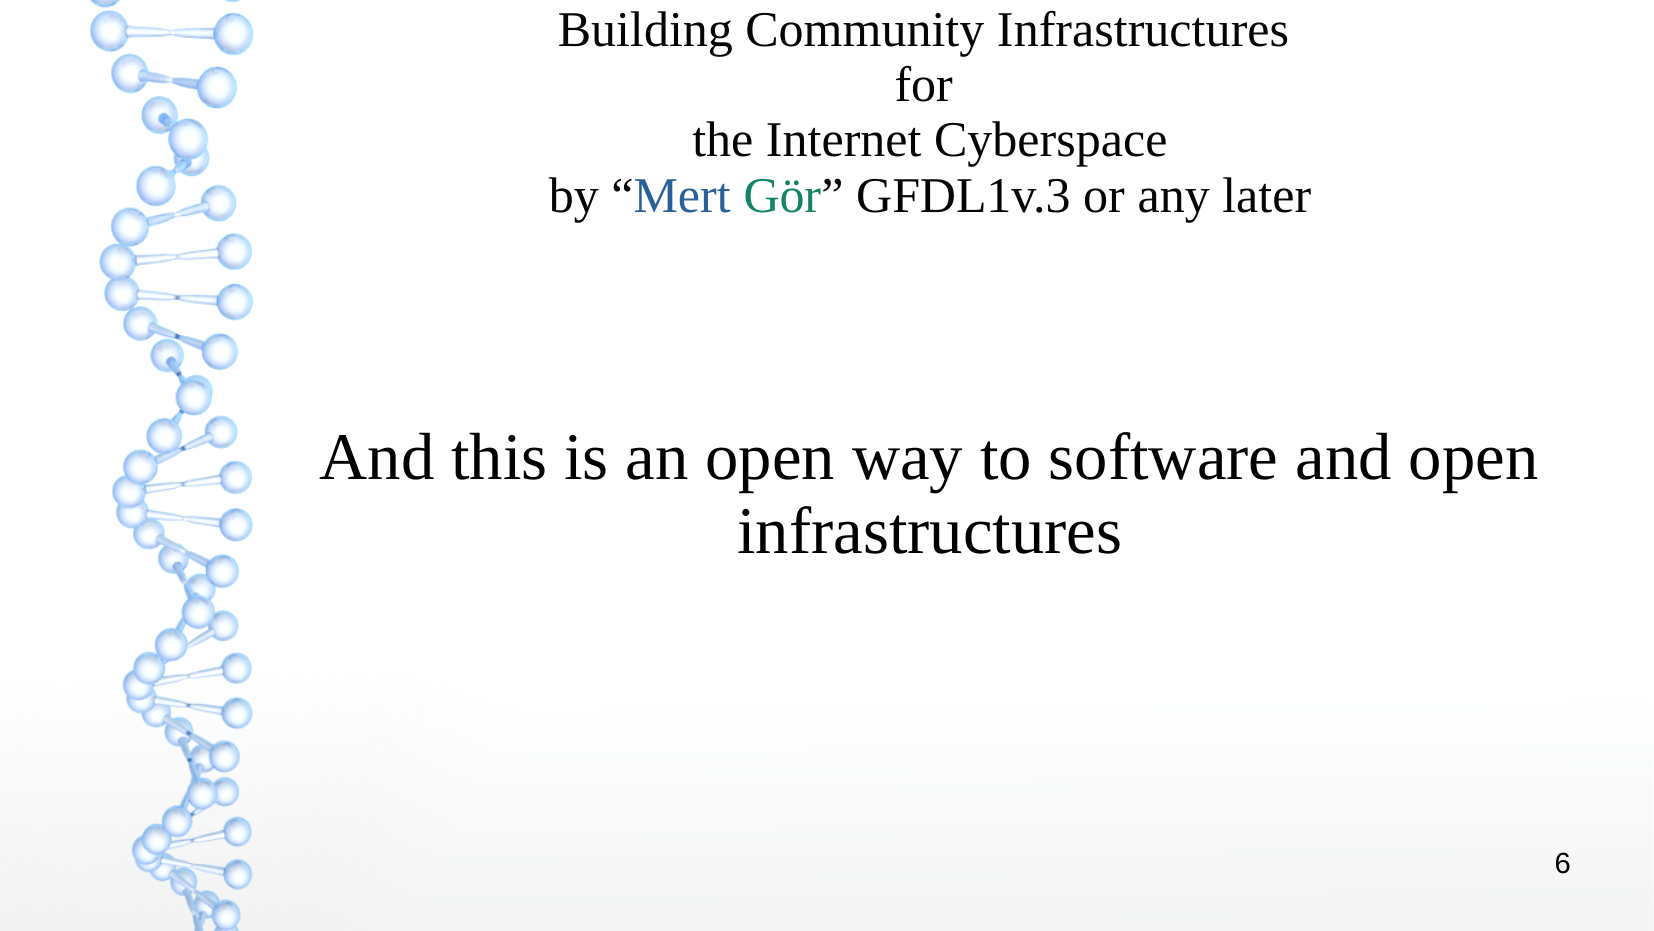

# Building Community Infrastructures for the Internet Cyberspace by “Mert Gör” GFDL1v.3 or any later
And this is an open way to software and open infrastructures
6